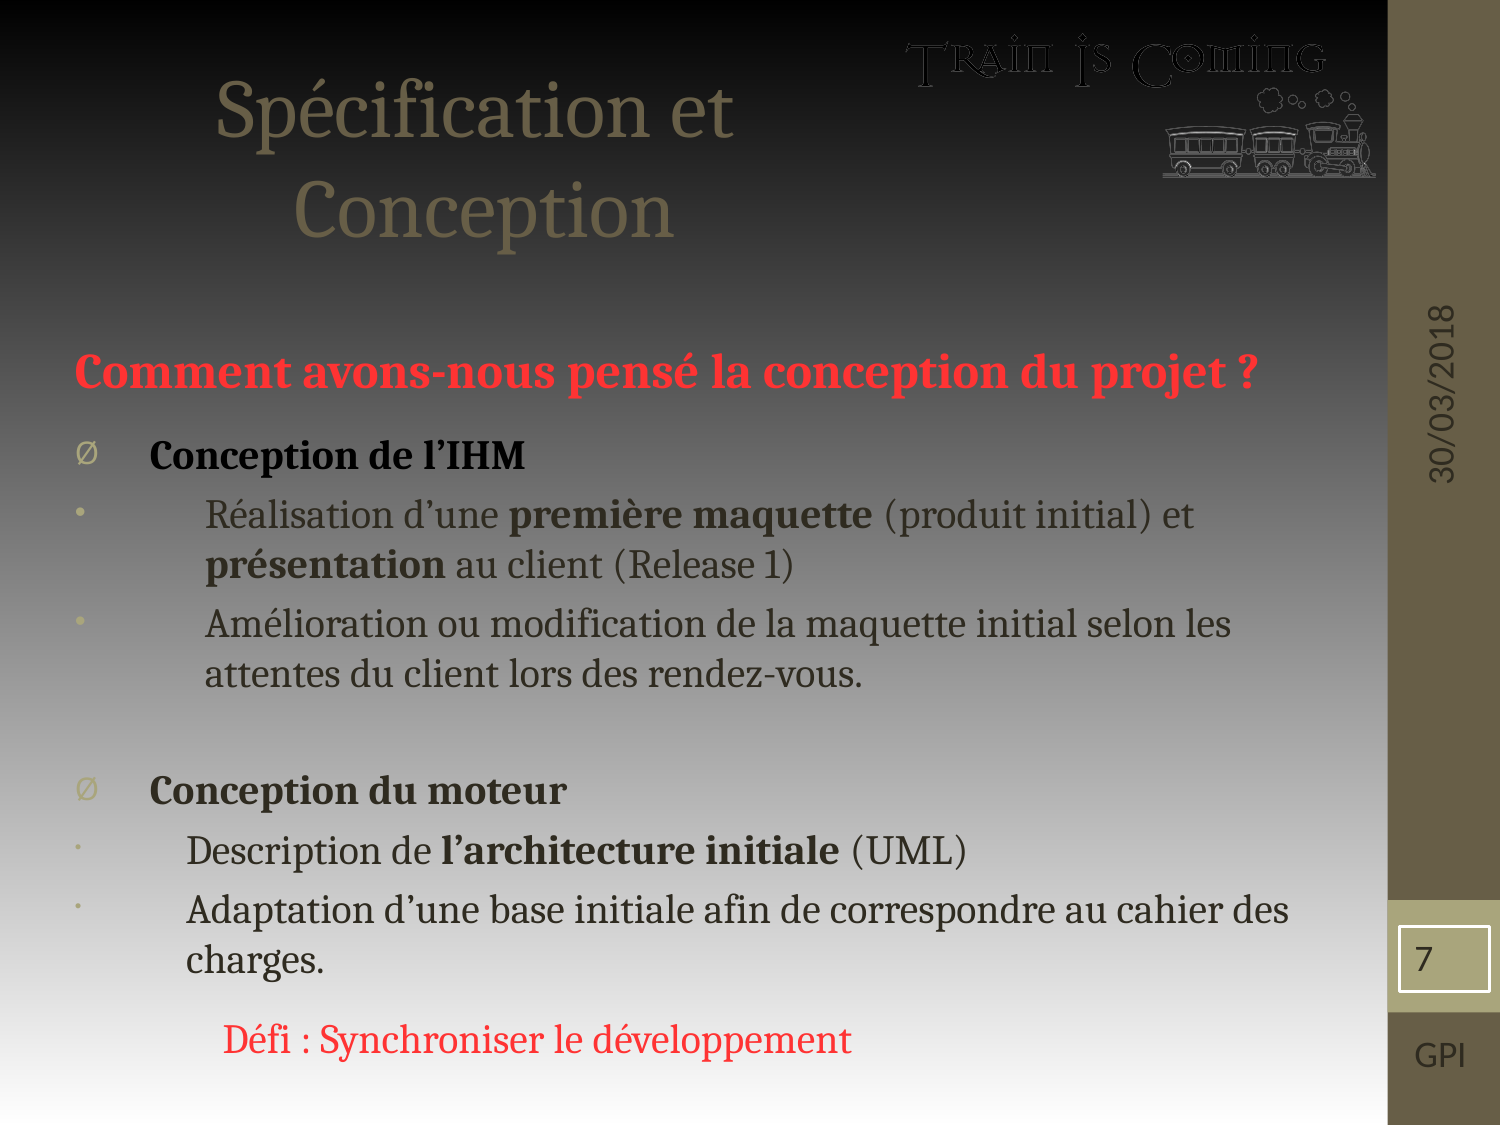

# Spécification et Conception
Comment avons-nous pensé la conception du projet ?
Conception de l’IHM
	Réalisation d’une première maquette (produit initial) et 			présentation au client (Release 1)
	Amélioration ou modification de la maquette initial selon les 		attentes du client lors des rendez-vous.
Conception du moteur
	Description de l’architecture initiale (UML)
	Adaptation d’une base initiale afin de correspondre au cahier des 	charges.
		Défi : Synchroniser le développement
30/03/2018
GPI